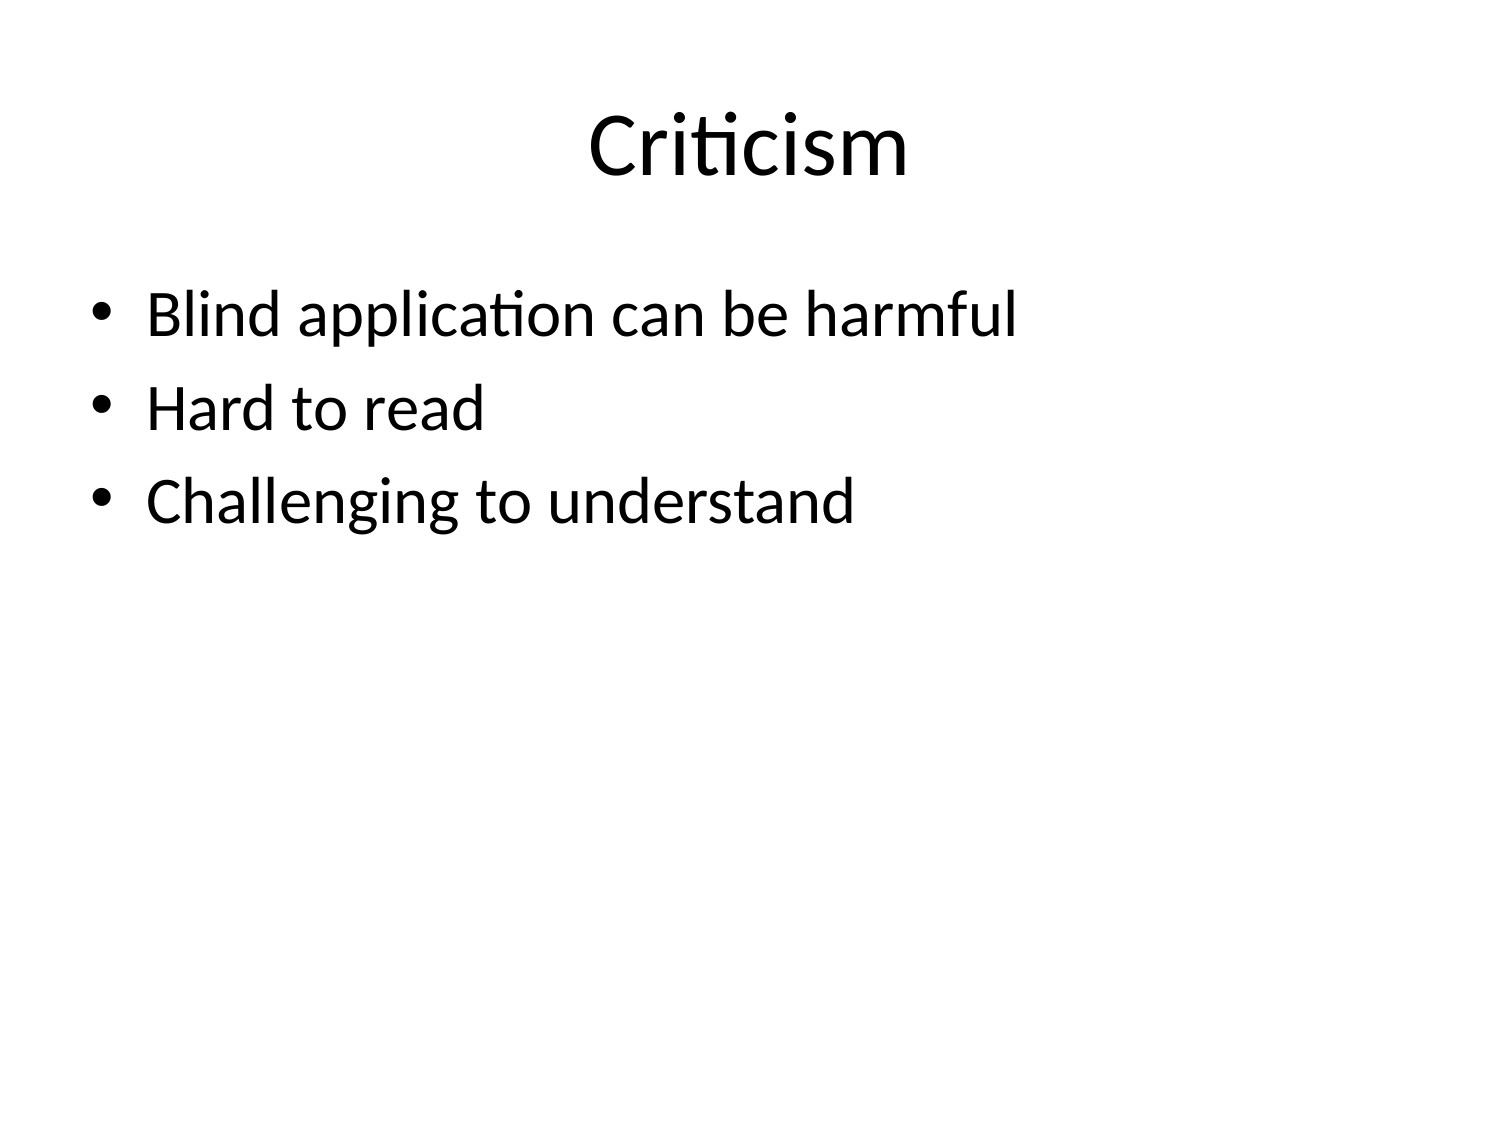

# Criticism
Blind application can be harmful
Hard to read
Challenging to understand